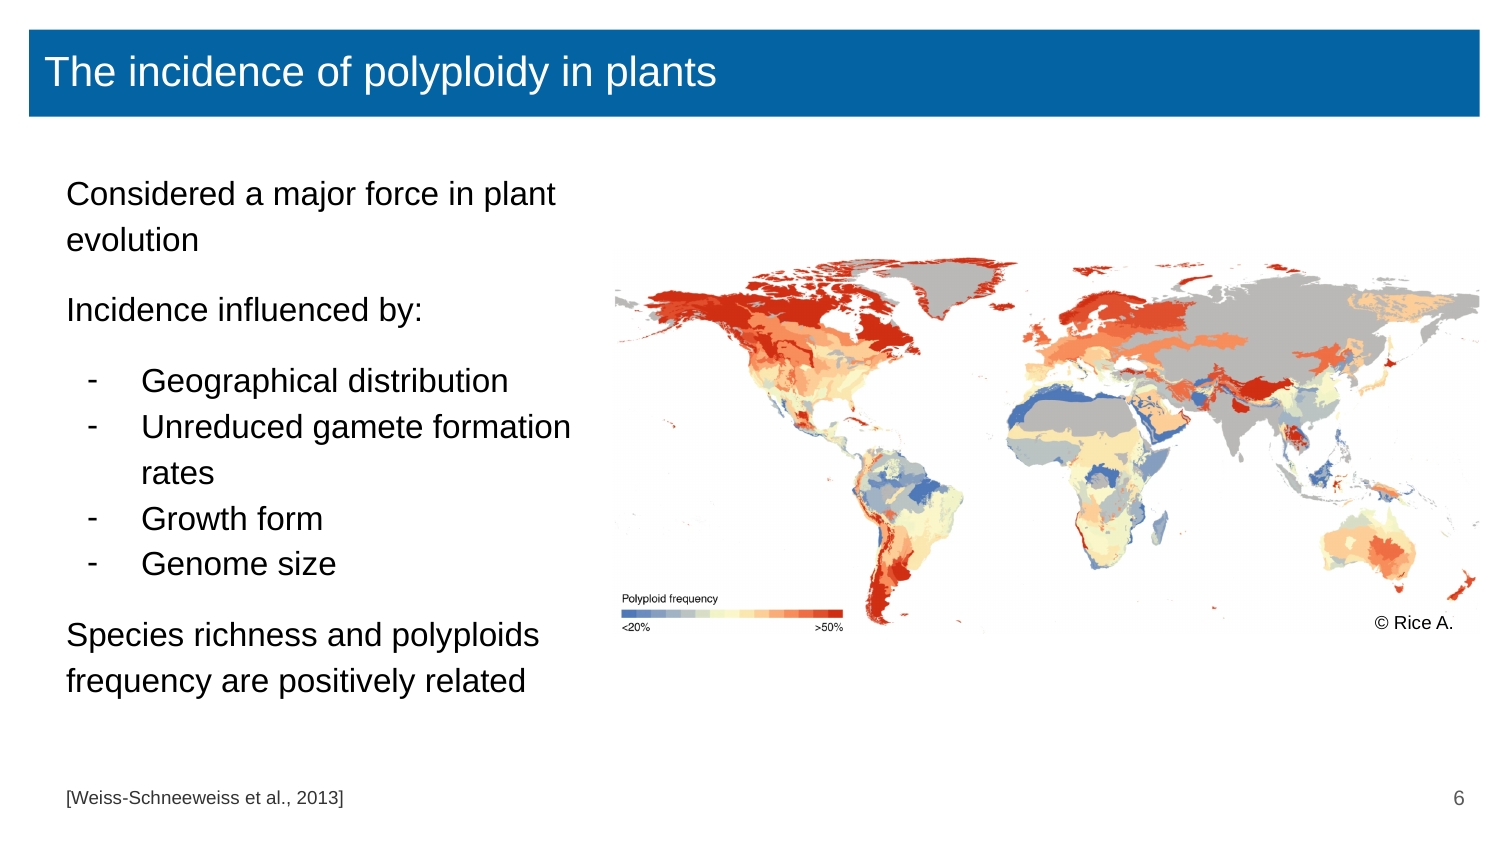

The incidence of polyploidy in plants
# Considered a major force in plant evolution
Incidence influenced by:
Geographical distribution
Unreduced gamete formation rates
Growth form
Genome size
Species richness and polyploids frequency are positively related
© Rice A.
[Weiss-Schneeweiss et al., 2013]